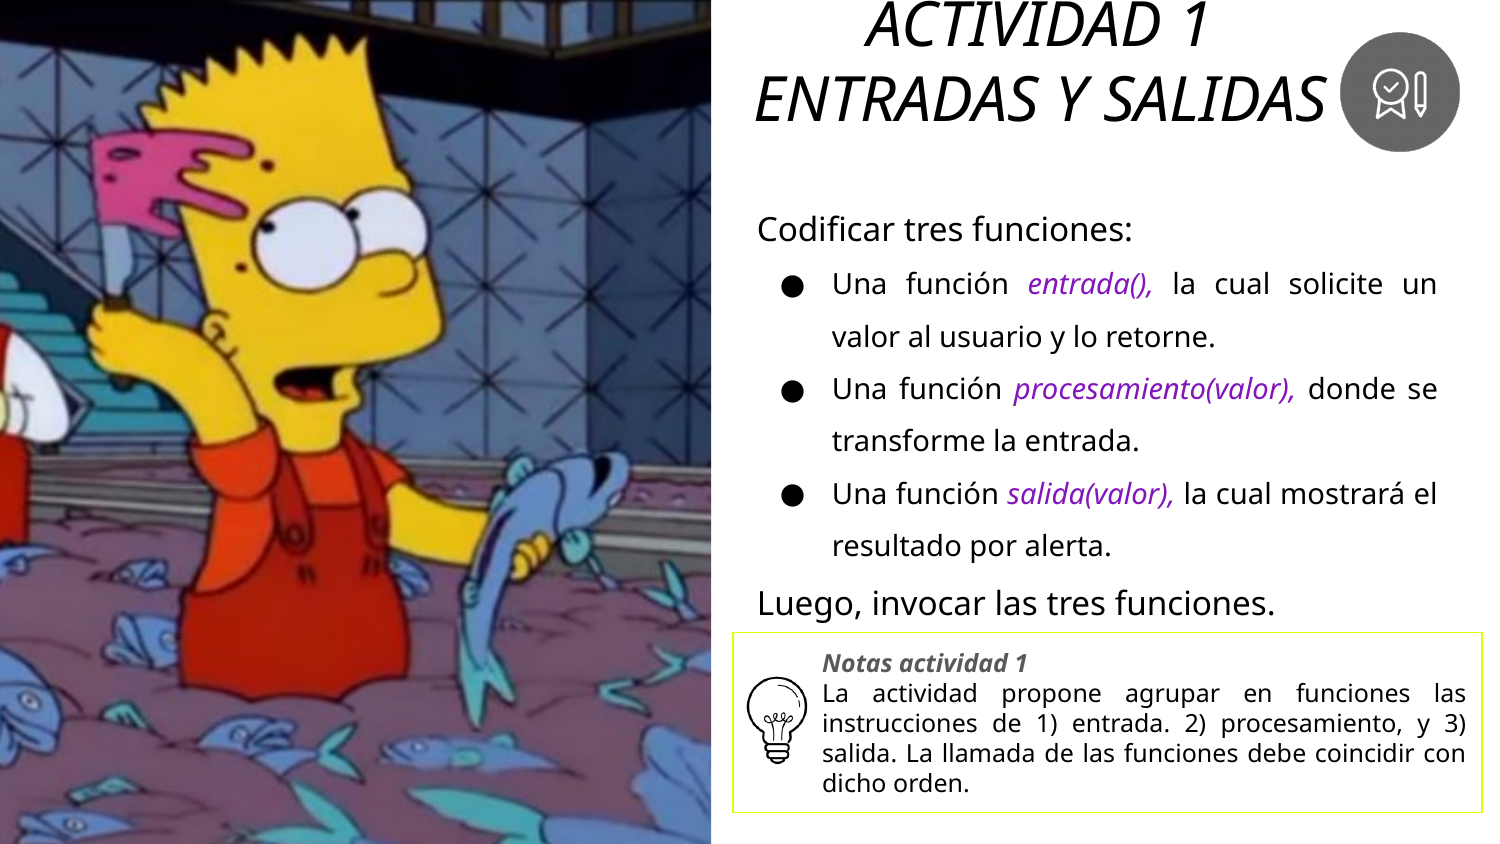

ACTIVIDAD 1
ENTRADAS Y SALIDAS
Codificar tres funciones:
Una función entrada(), la cual solicite un valor al usuario y lo retorne.
Una función procesamiento(valor), donde se transforme la entrada.
Una función salida(valor), la cual mostrará el resultado por alerta.
Luego, invocar las tres funciones.
Notas actividad 1
La actividad propone agrupar en funciones las instrucciones de 1) entrada. 2) procesamiento, y 3) salida. La llamada de las funciones debe coincidir con dicho orden.